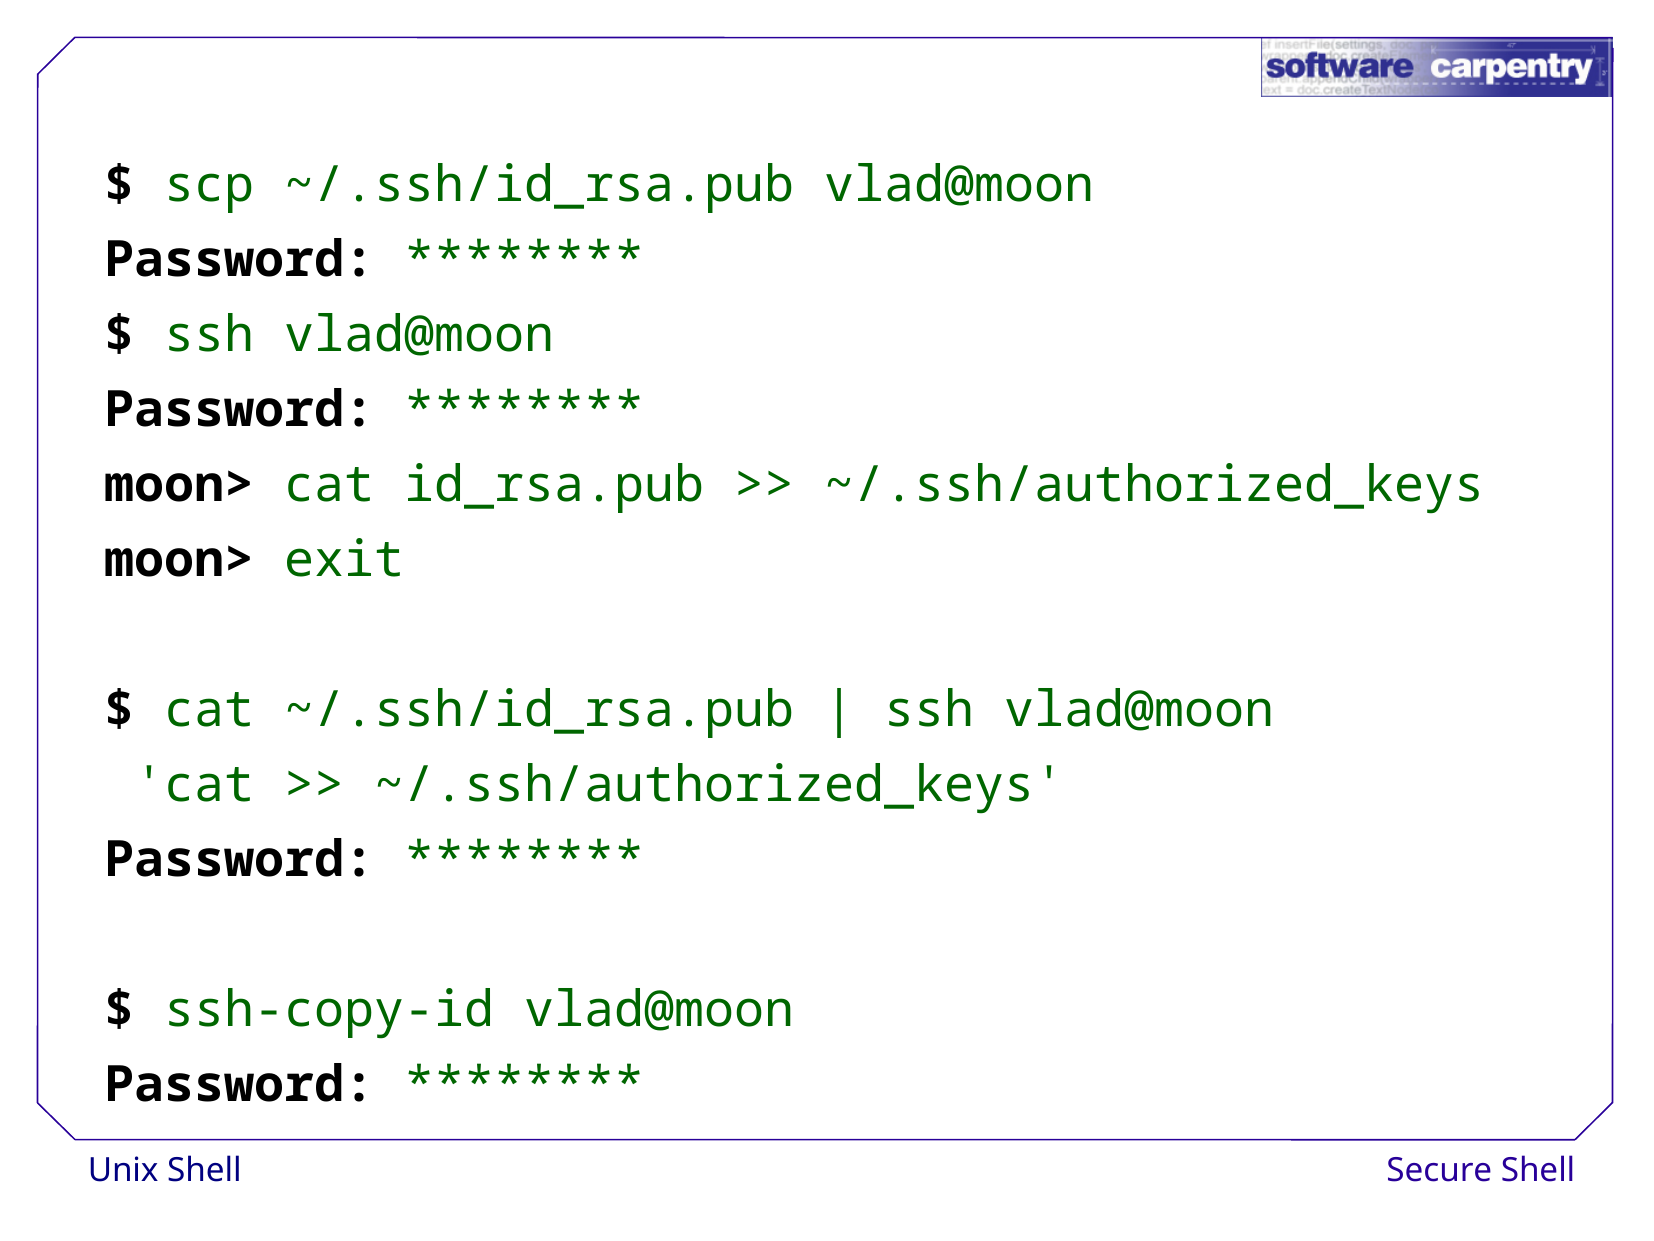

$ scp ~/.ssh/id_rsa.pub vlad@moon
Password: ********
$ ssh vlad@moon
Password: ********
moon> cat id_rsa.pub >> ~/.ssh/authorized_keys
moon> exit
$ cat ~/.ssh/id_rsa.pub | ssh vlad@moon
 'cat >> ~/.ssh/authorized_keys'
Password: ********
$ ssh-copy-id vlad@moon
Password: ********